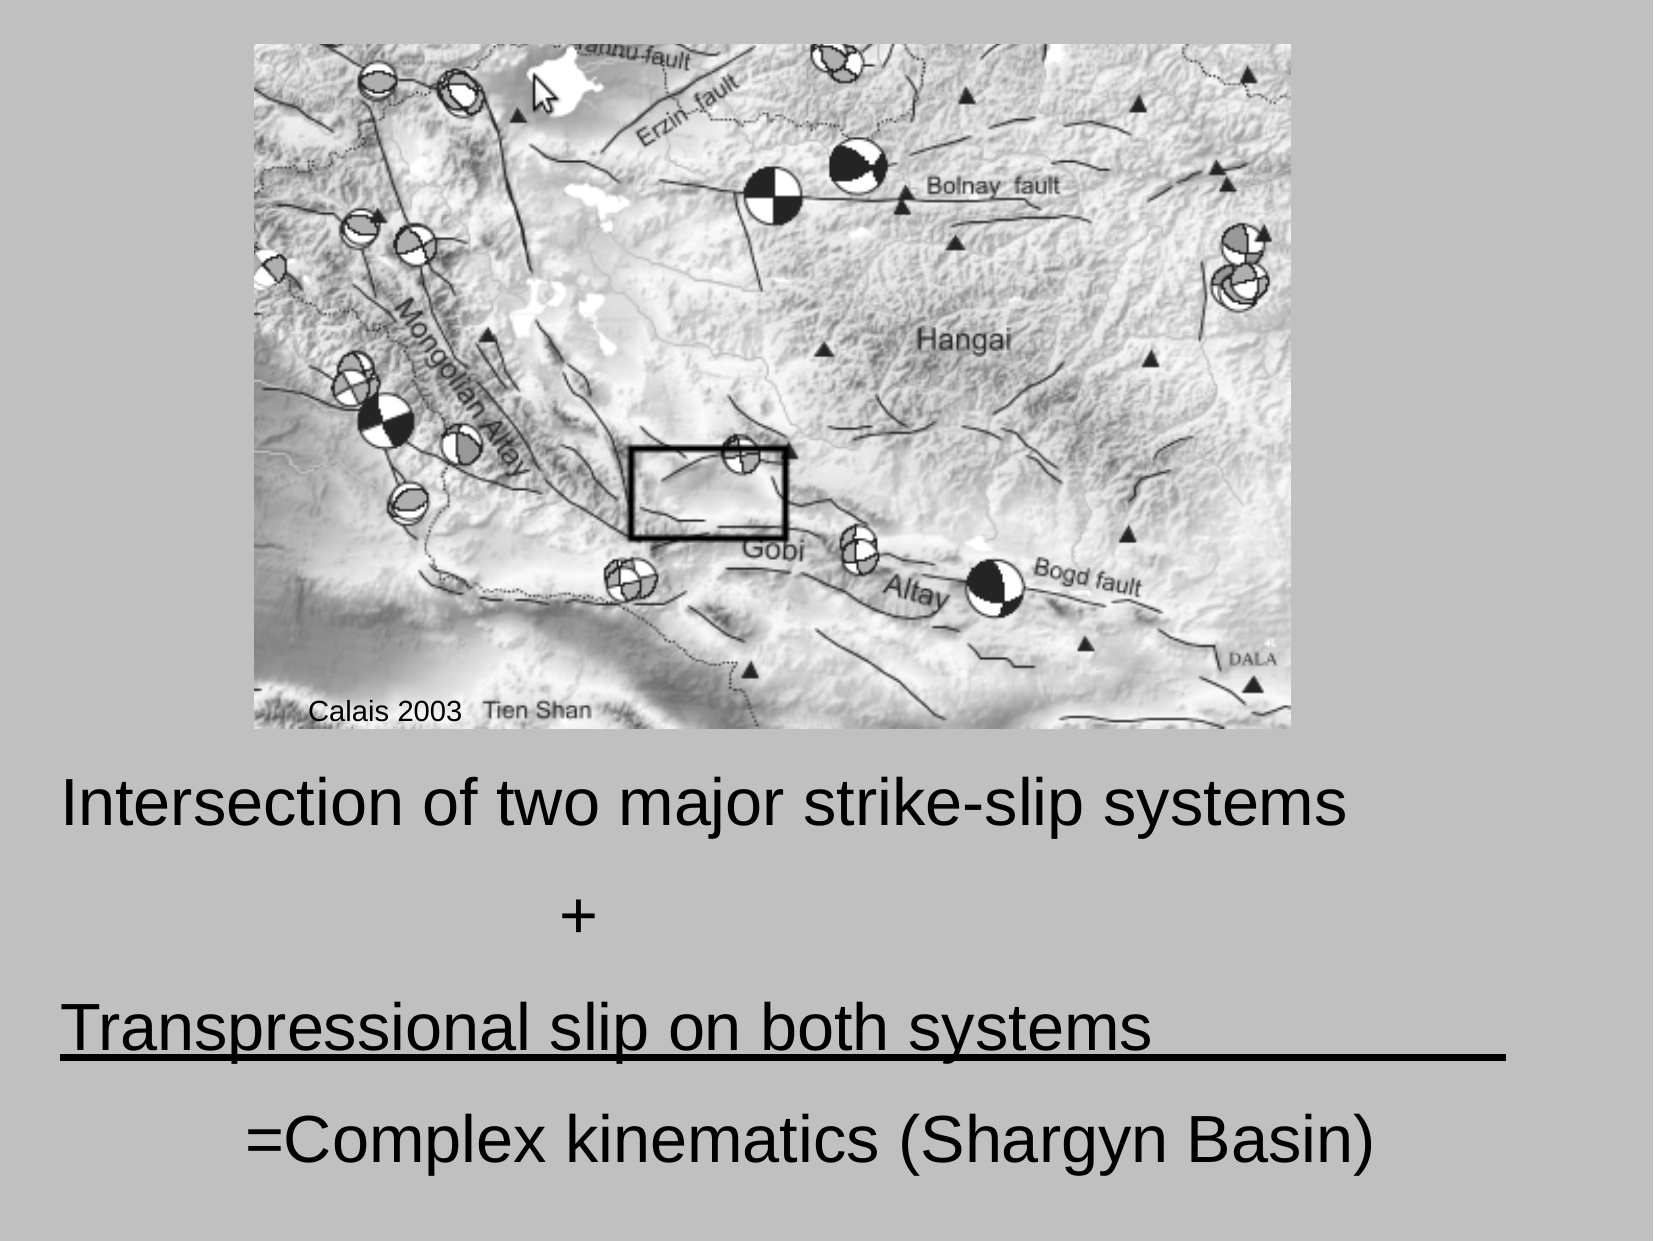

# Calais 2003
Intersection of two major strike-slip systems
 +
Transpressional slip on both systems
 =Complex kinematics (Shargyn Basin)